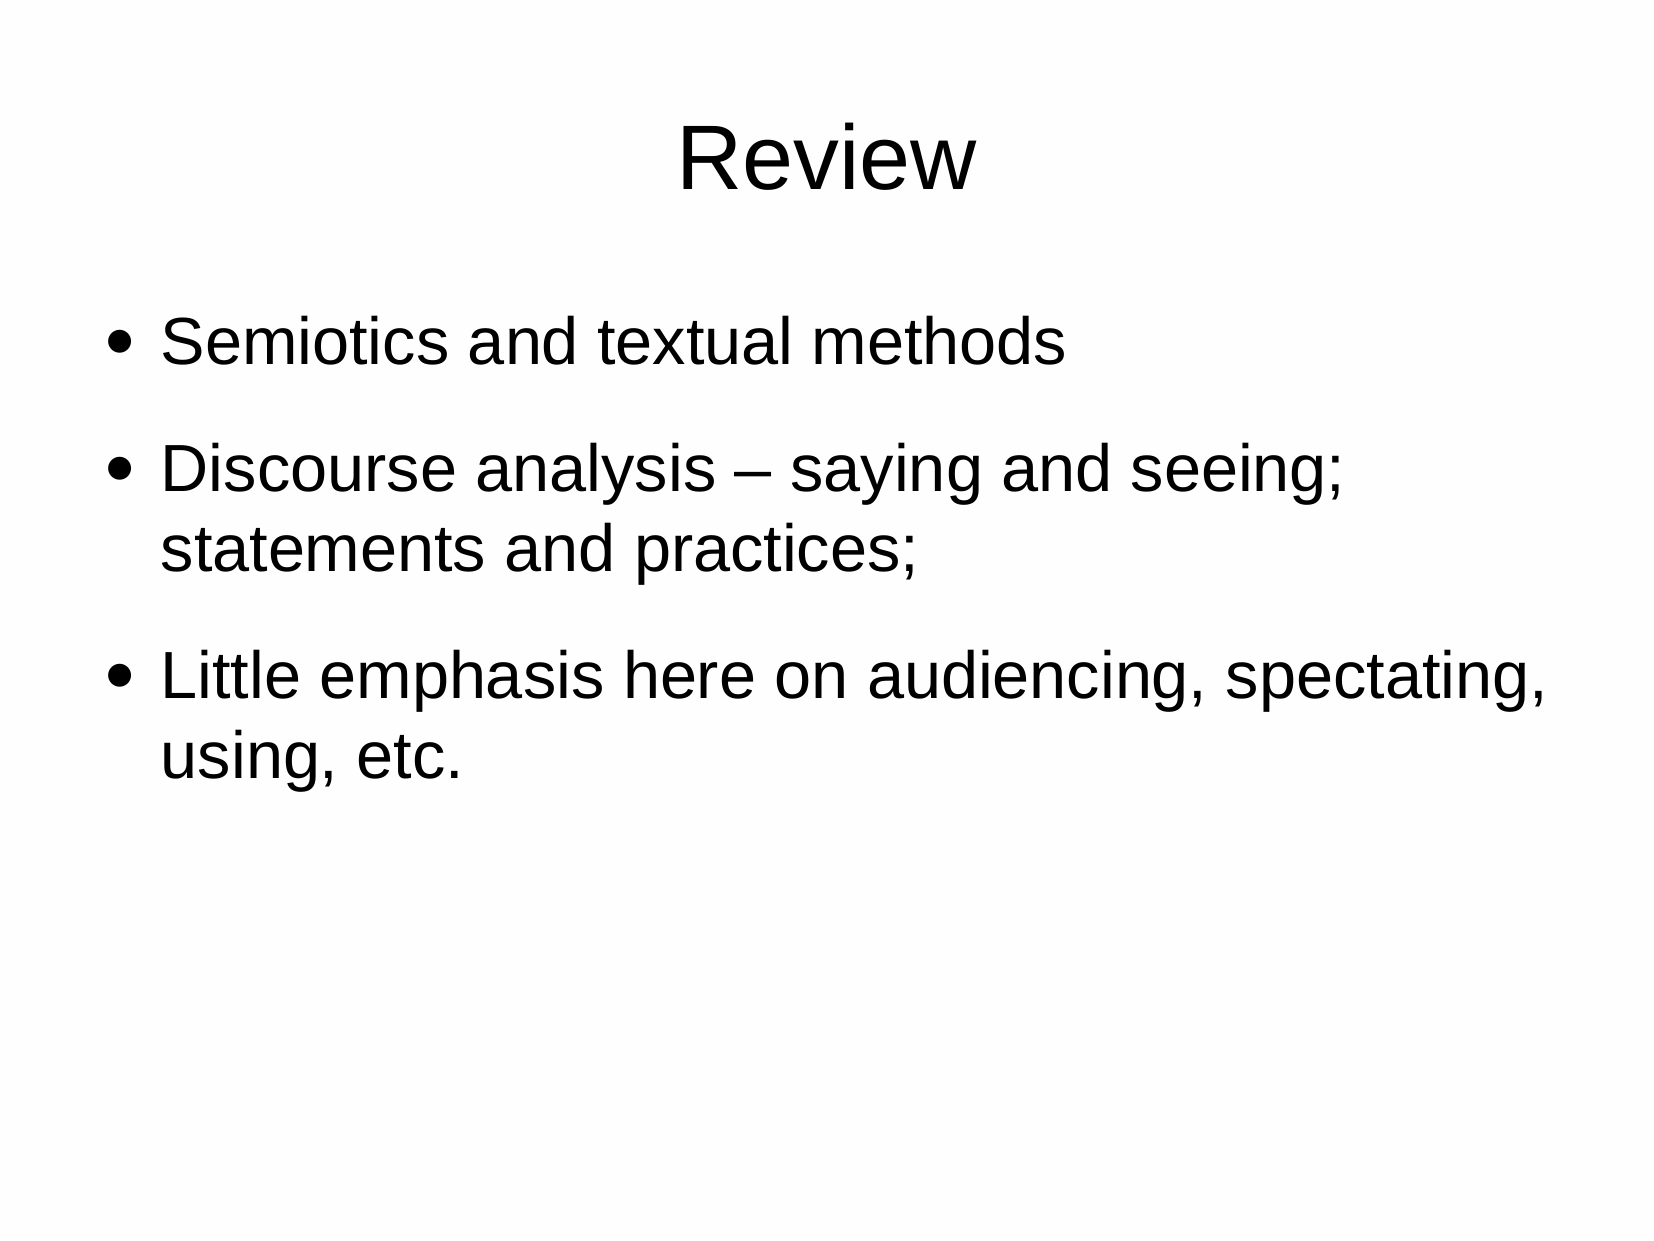

# Review
Semiotics and textual methods
Discourse analysis – saying and seeing; statements and practices;
Little emphasis here on audiencing, spectating, using, etc.